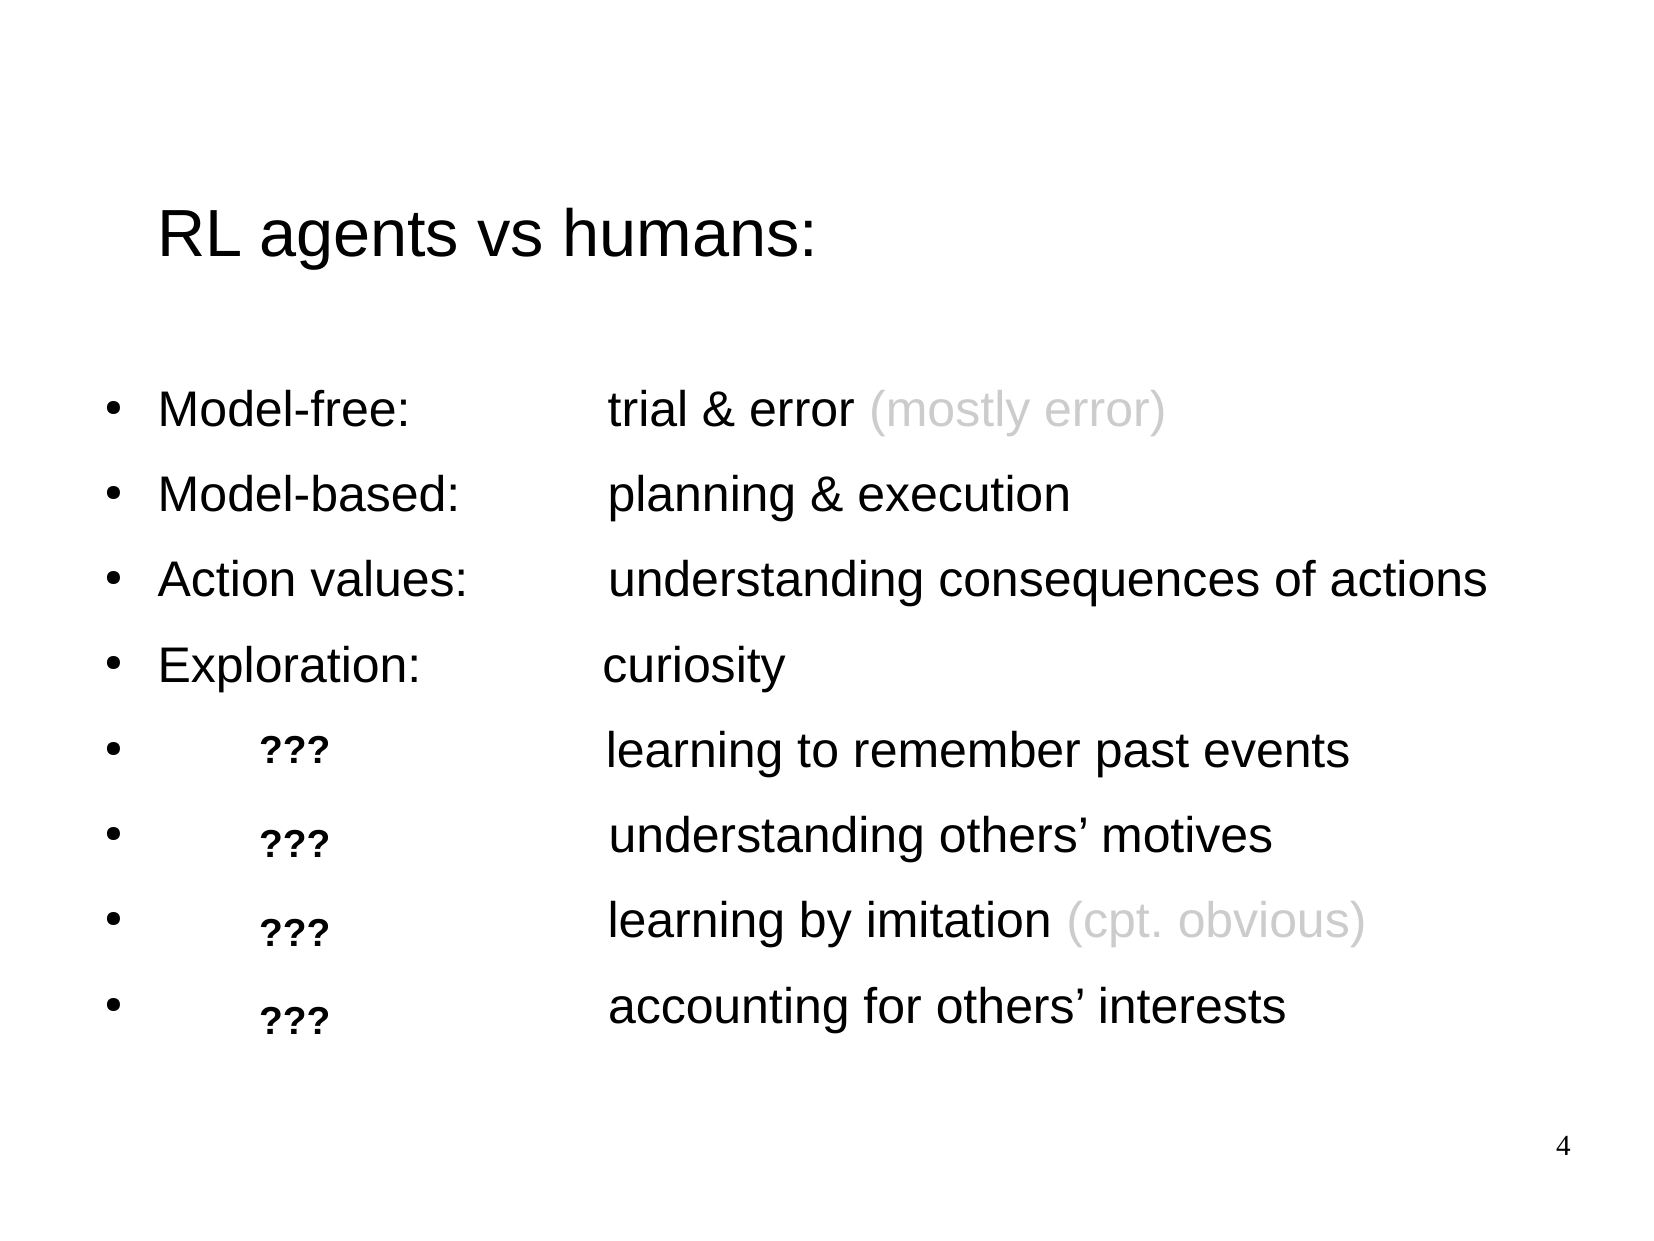

# RL agents vs humans:
Model-free: 			trial & error (mostly error)
Model-based: 		planning & execution
Action values: understanding consequences of actions
Exploration: curiosity
POMDP: learning to remember past events
Inverse RL: understanding others’ motives
Imitation learning: learning by imitation (cpt. obvious)
Multi-agent RL: accounting for others’ interests
???
???
???
???
4